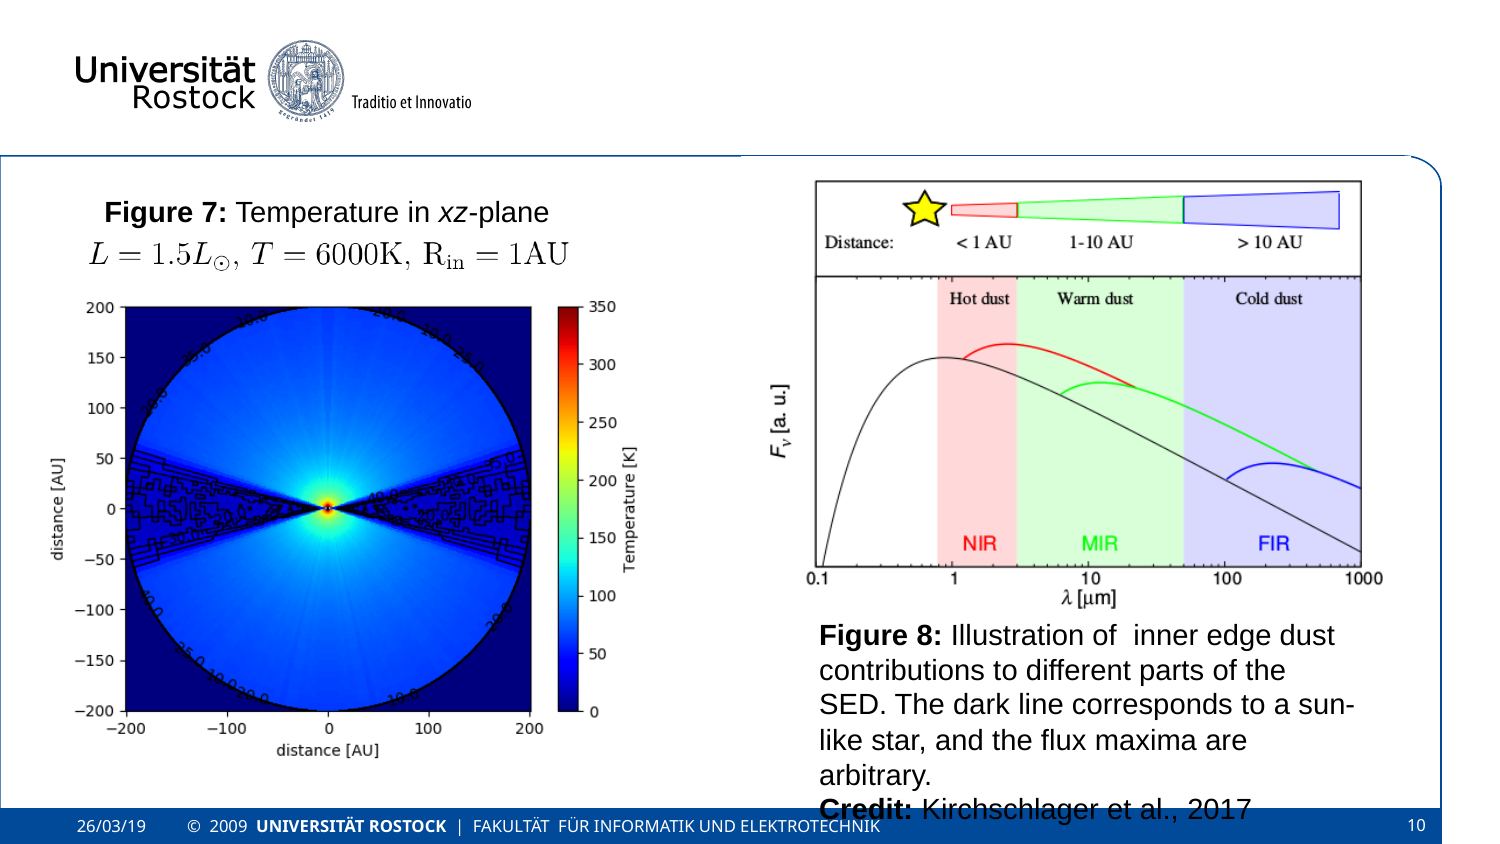

Figure 7: Temperature in xz-plane
Figure 8: Illustration of inner edge dust contributions to different parts of the SED. The dark line corresponds to a sun-like star, and the flux maxima are arbitrary.
Credit: Kirchschlager et al., 2017
© 2009 UNIVERSITÄT ROSTOCK | FAKULTÄT FÜR INFORMATIK UND ELEKTROTECHNIK
26/03/19